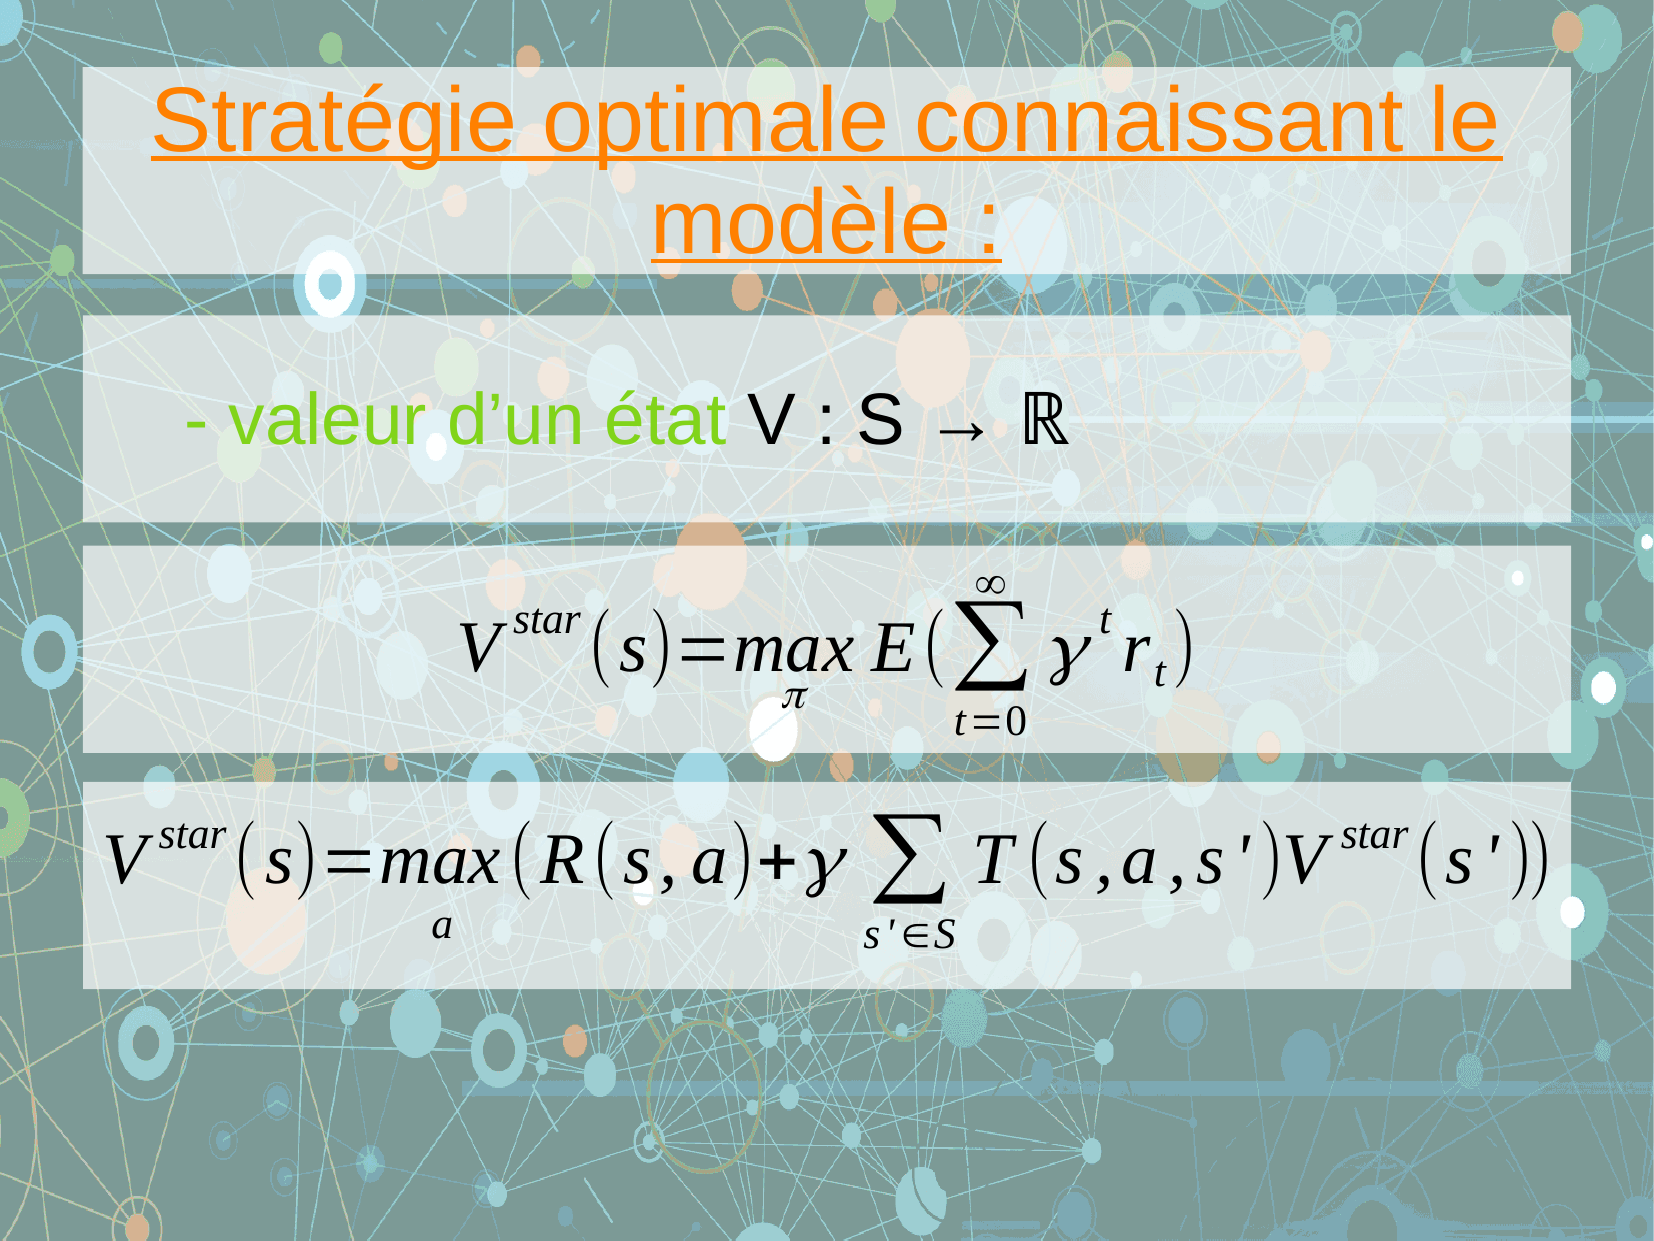

# Stratégie optimale connaissant le modèle :
 - valeur d’un état V : S → ℝ